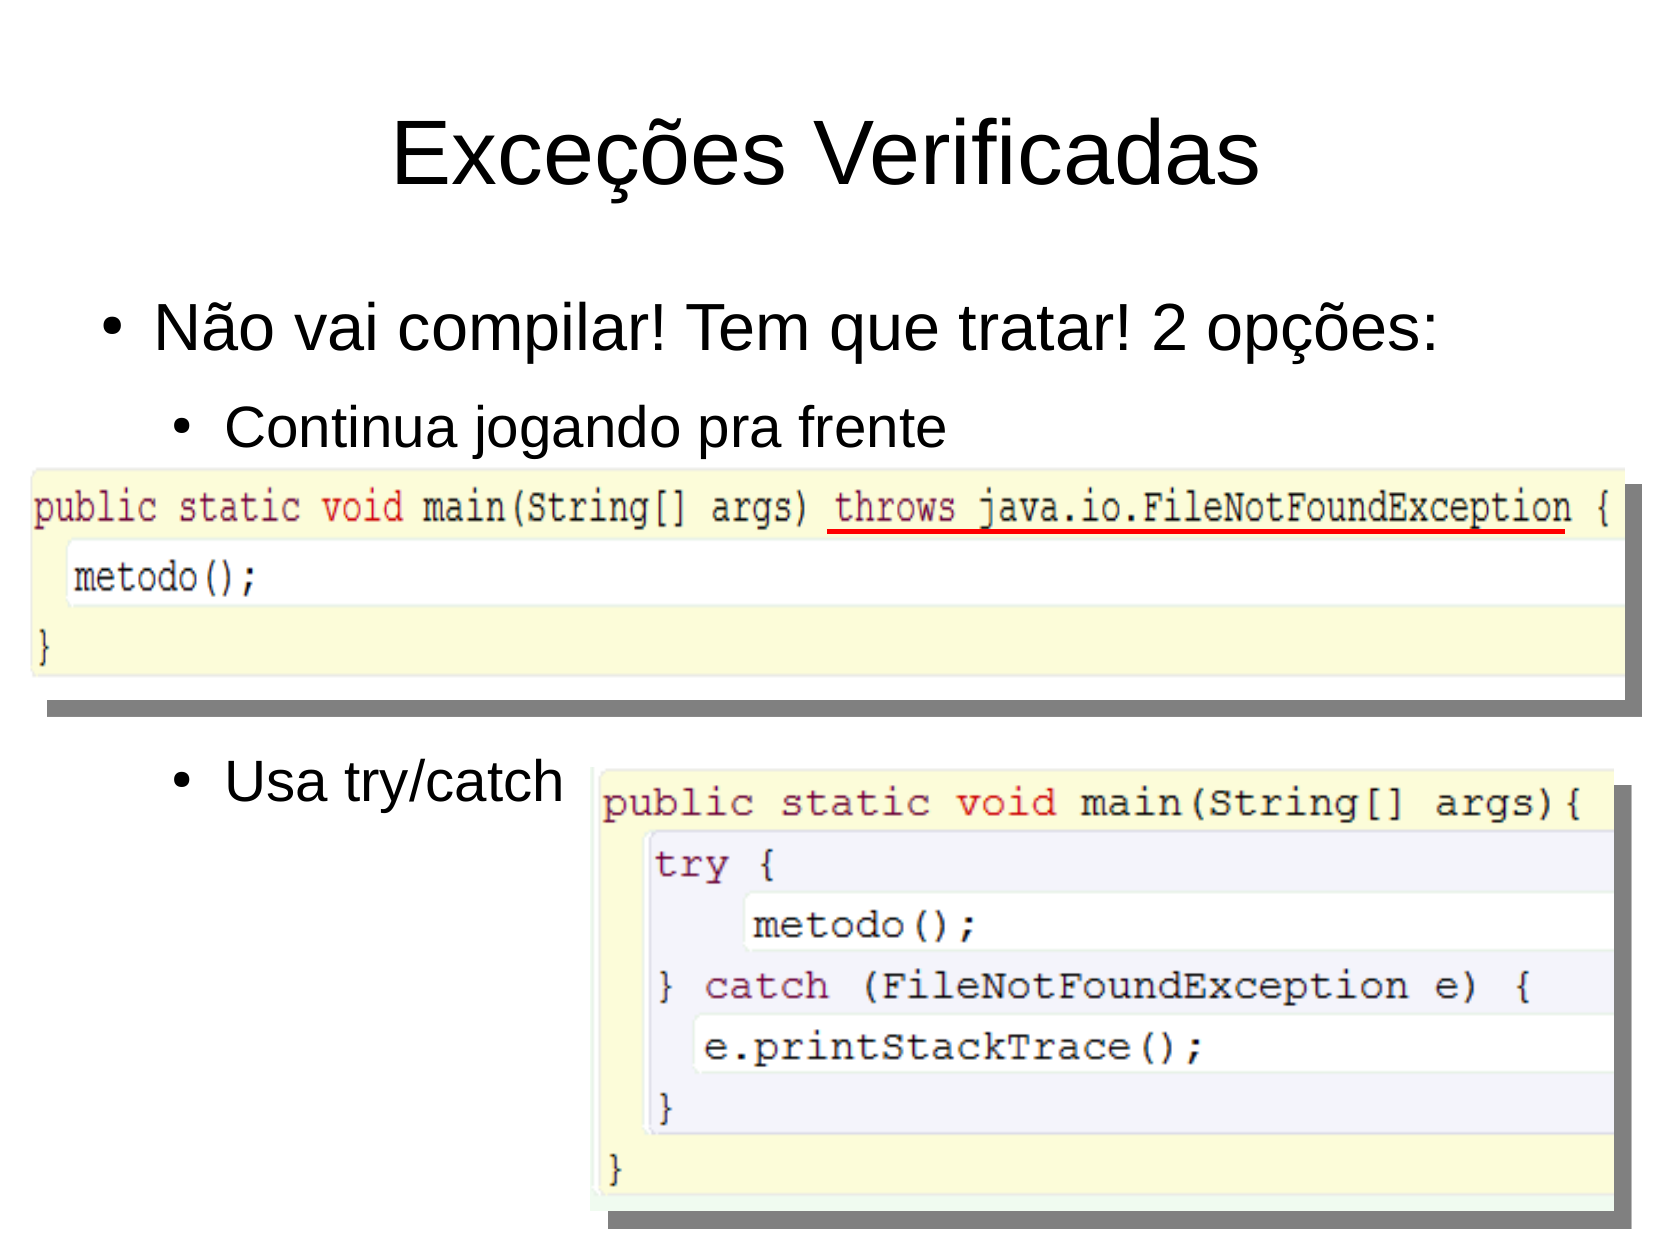

# Exceções Verificadas
Não vai compilar! Tem que tratar! 2 opções:
Continua jogando pra frente
Usa try/catch